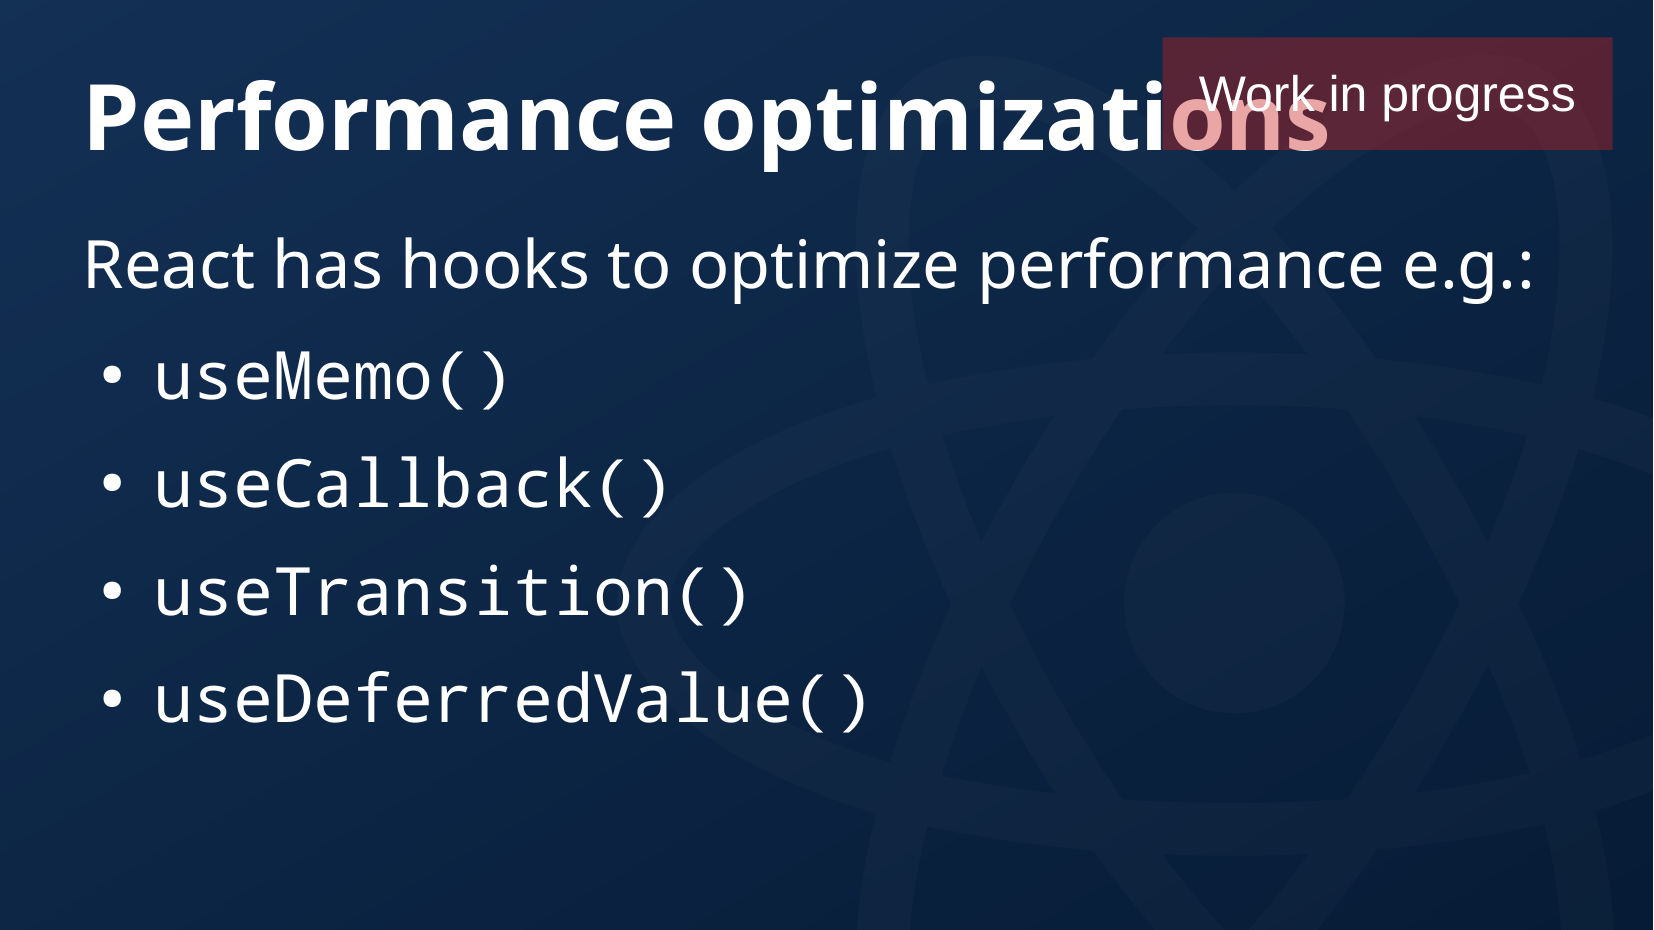

# Performance optimizations
Work in progress
React has hooks to optimize performance e.g.:
useMemo()
useCallback()
useTransition()
useDeferredValue()